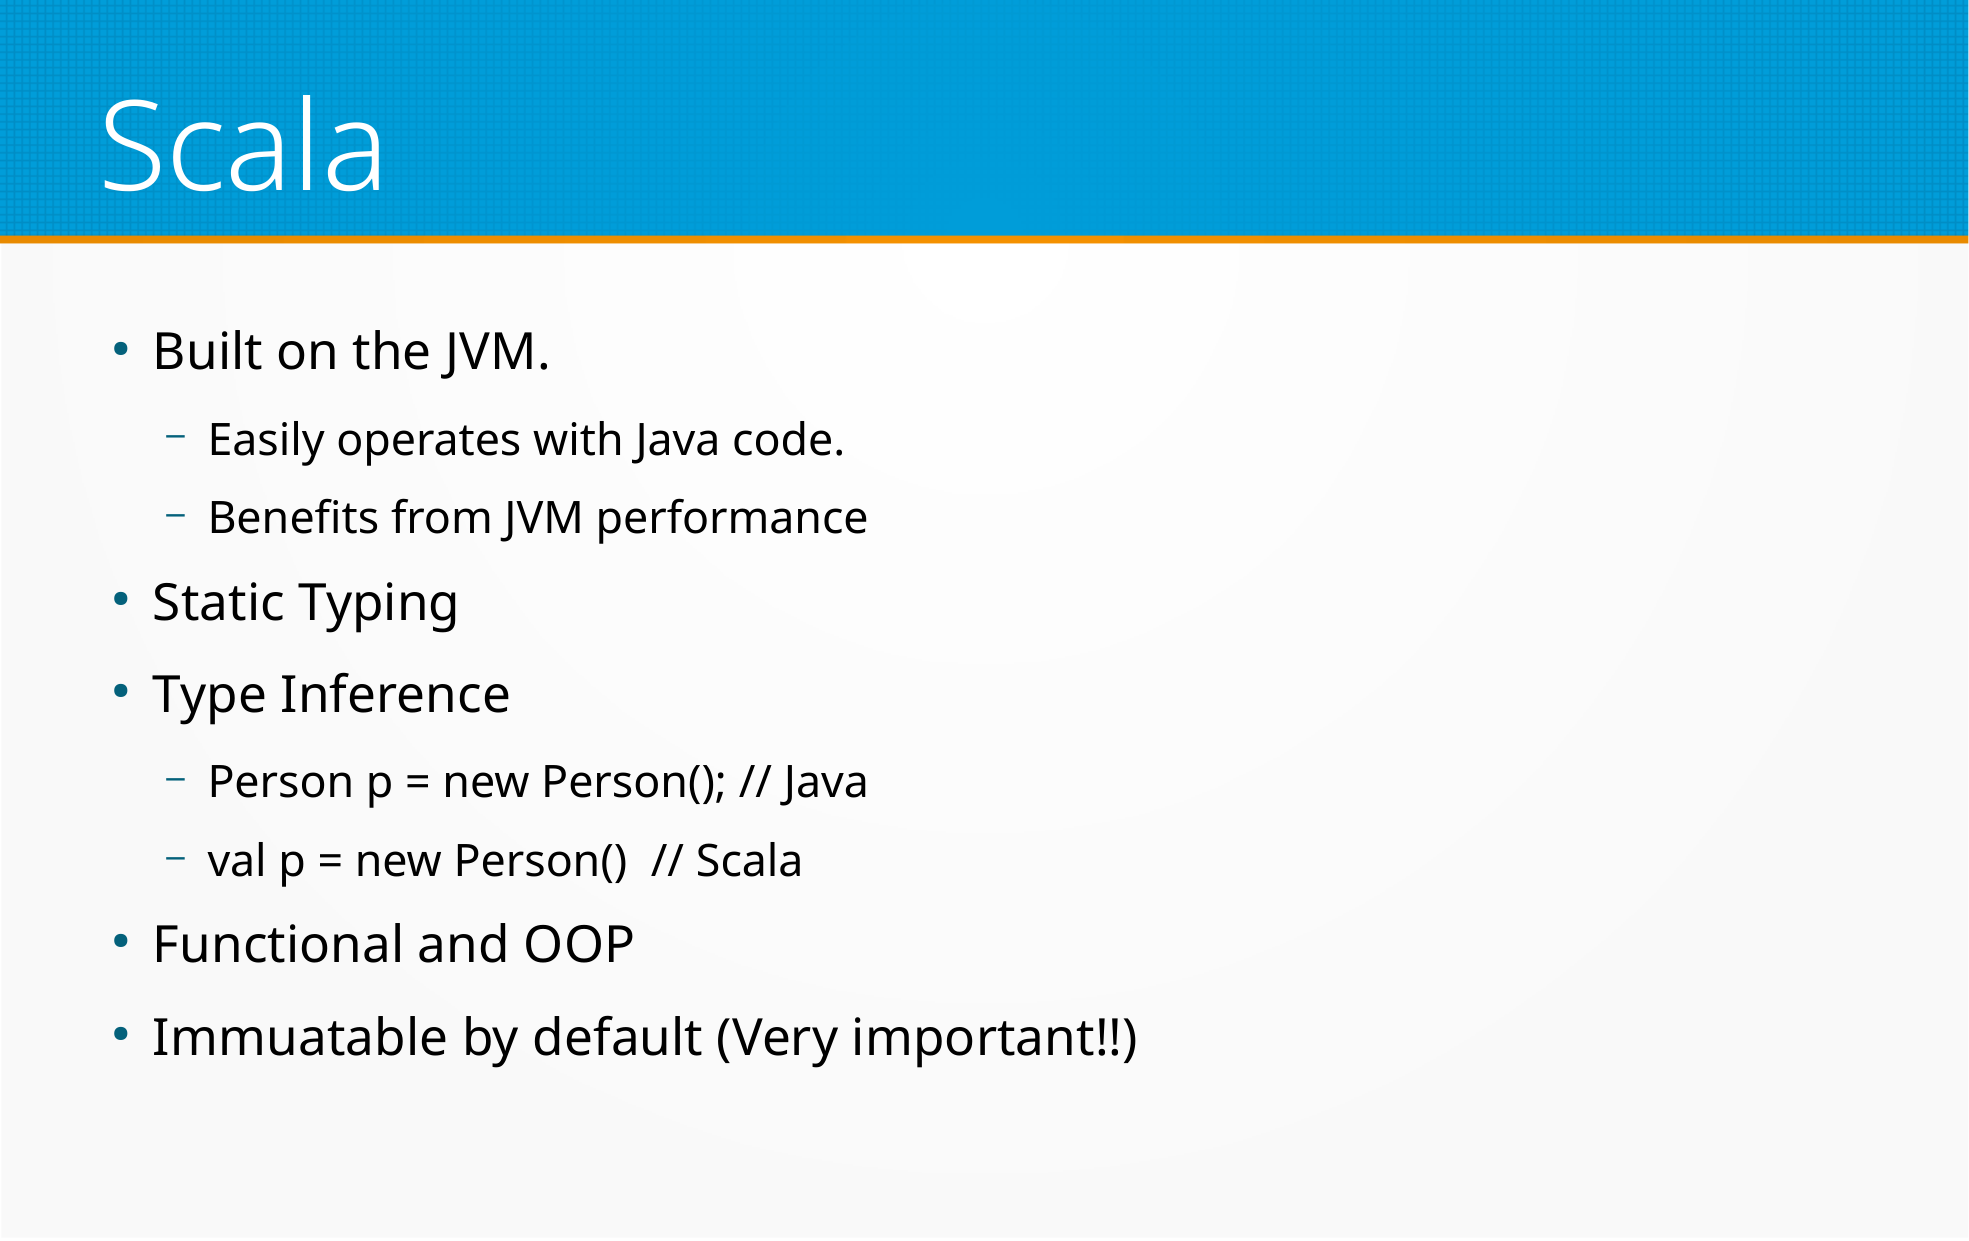

# Scala
Built on the JVM.
Easily operates with Java code.
Benefits from JVM performance
Static Typing
Type Inference
Person p = new Person(); // Java
val p = new Person() // Scala
Functional and OOP
Immuatable by default (Very important!!)